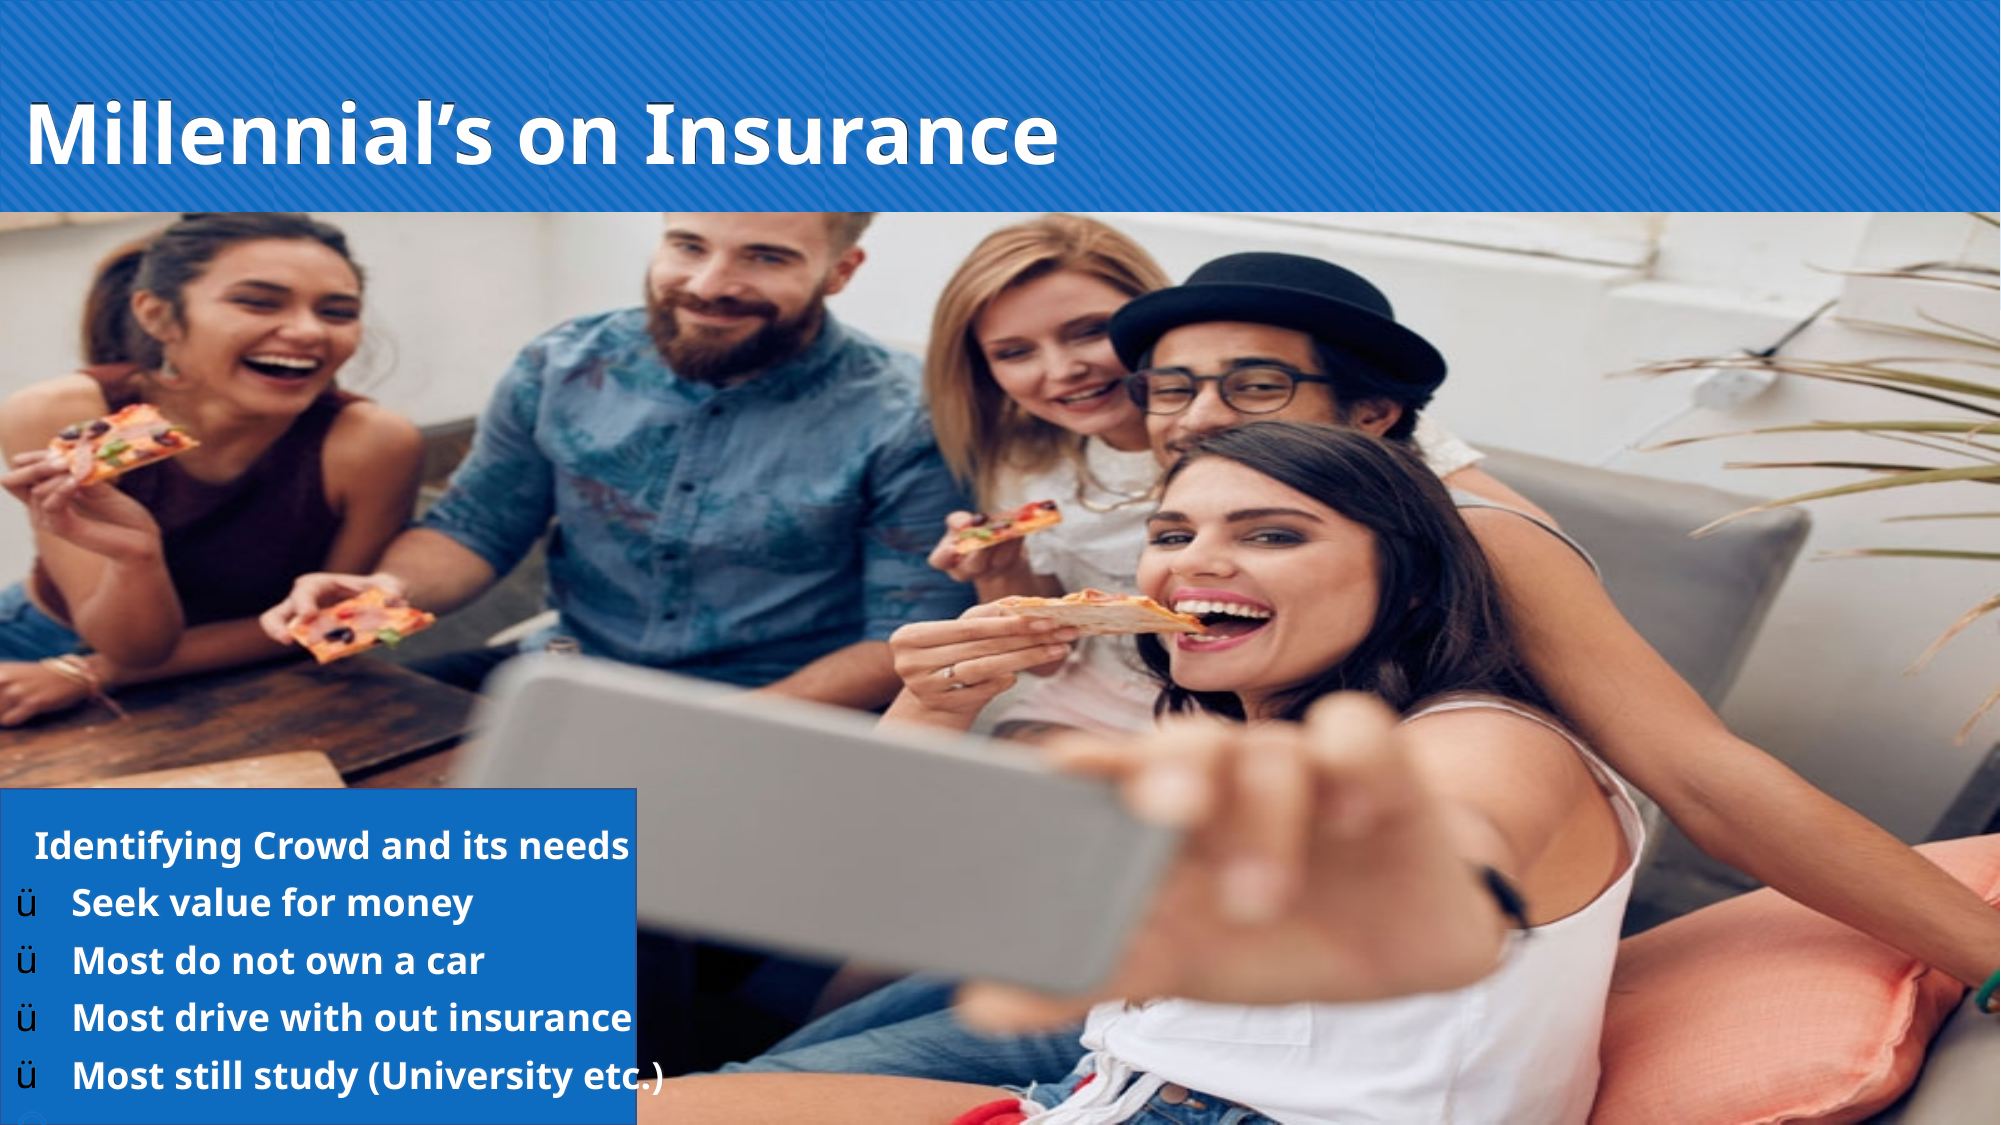

# Millennial’s on Insurance
 Identifying Crowd and its needs
Seek value for money
Most do not own a car
Most drive with out insurance
Most still study (University etc.)